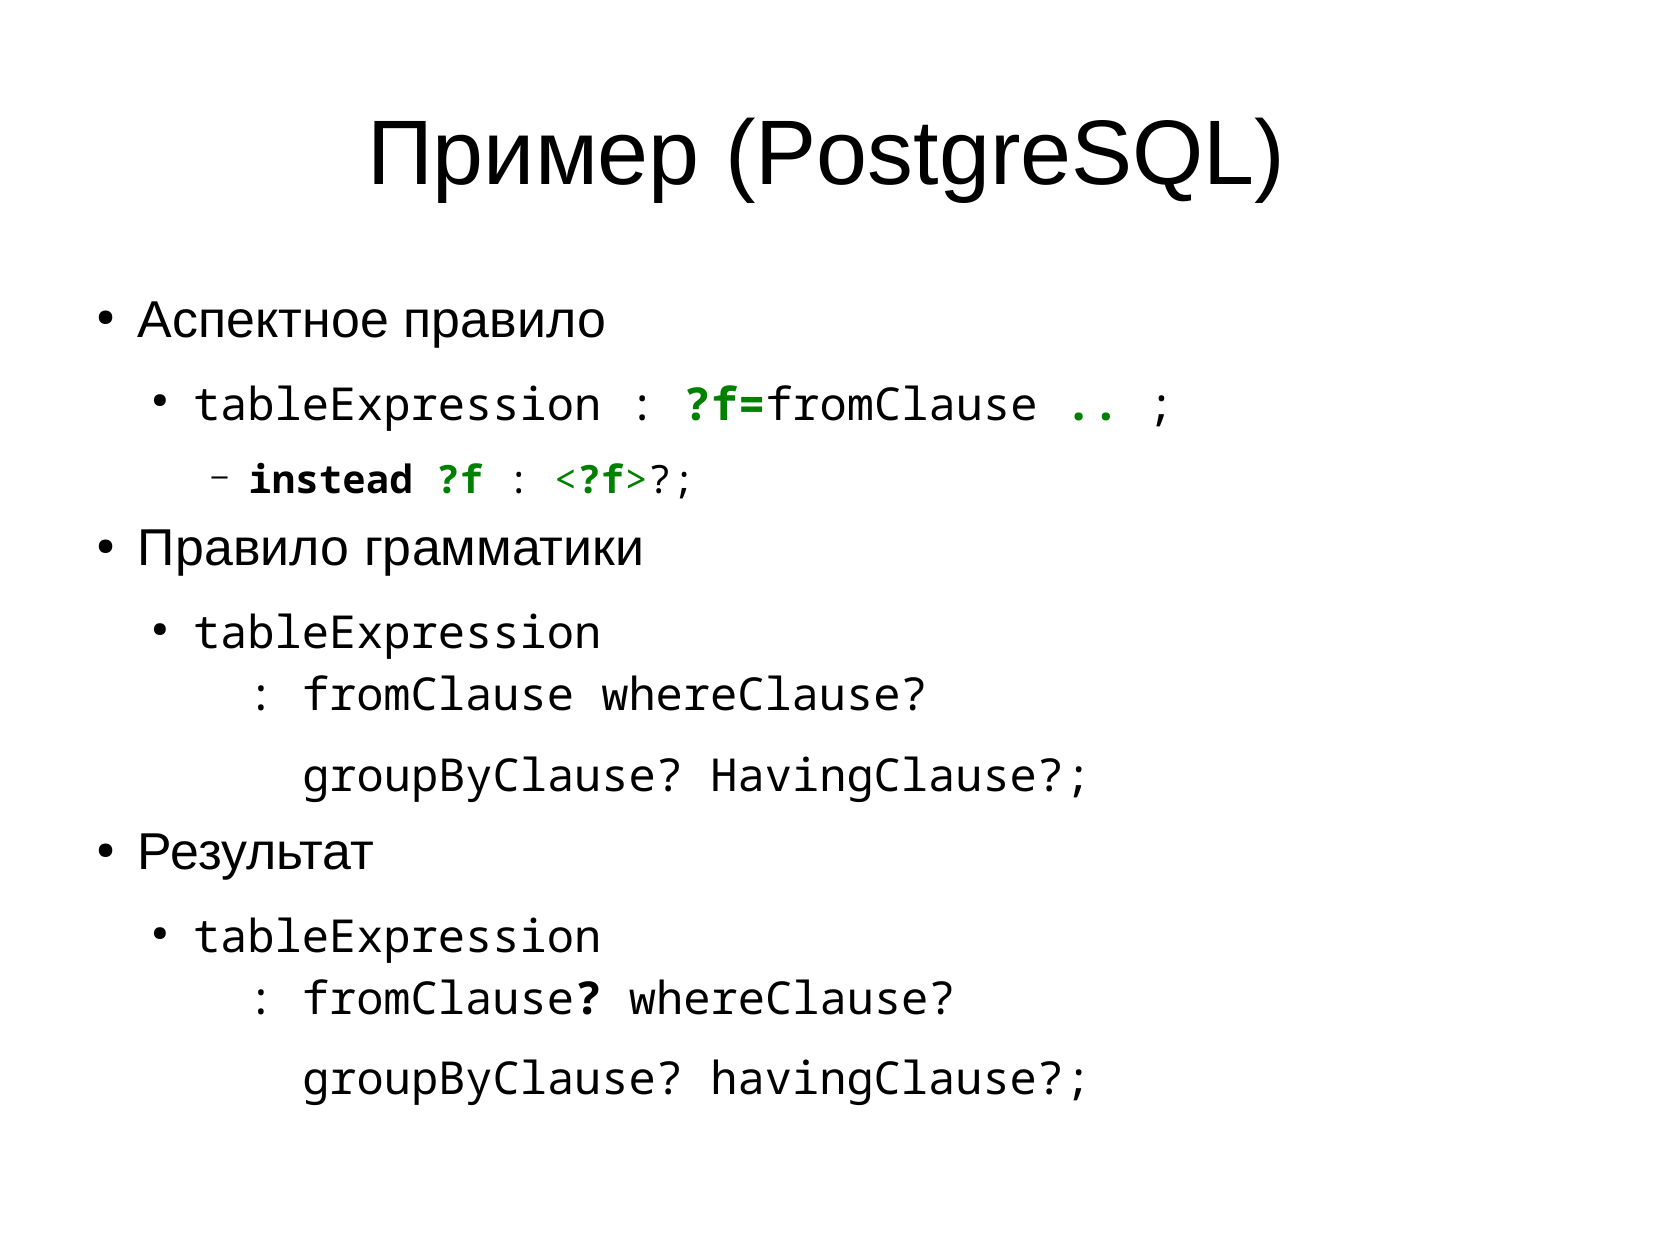

# Пример (PostgreSQL)
Аспектное правило
tableExpression : ?f=fromClause .. ;
instead ?f : <?f>?;
Правило грамматики
tableExpression
 : fromClause whereClause?
 groupByClause? HavingClause?;
Результат
tableExpression
 : fromClause? whereClause?
 groupByClause? havingClause?;